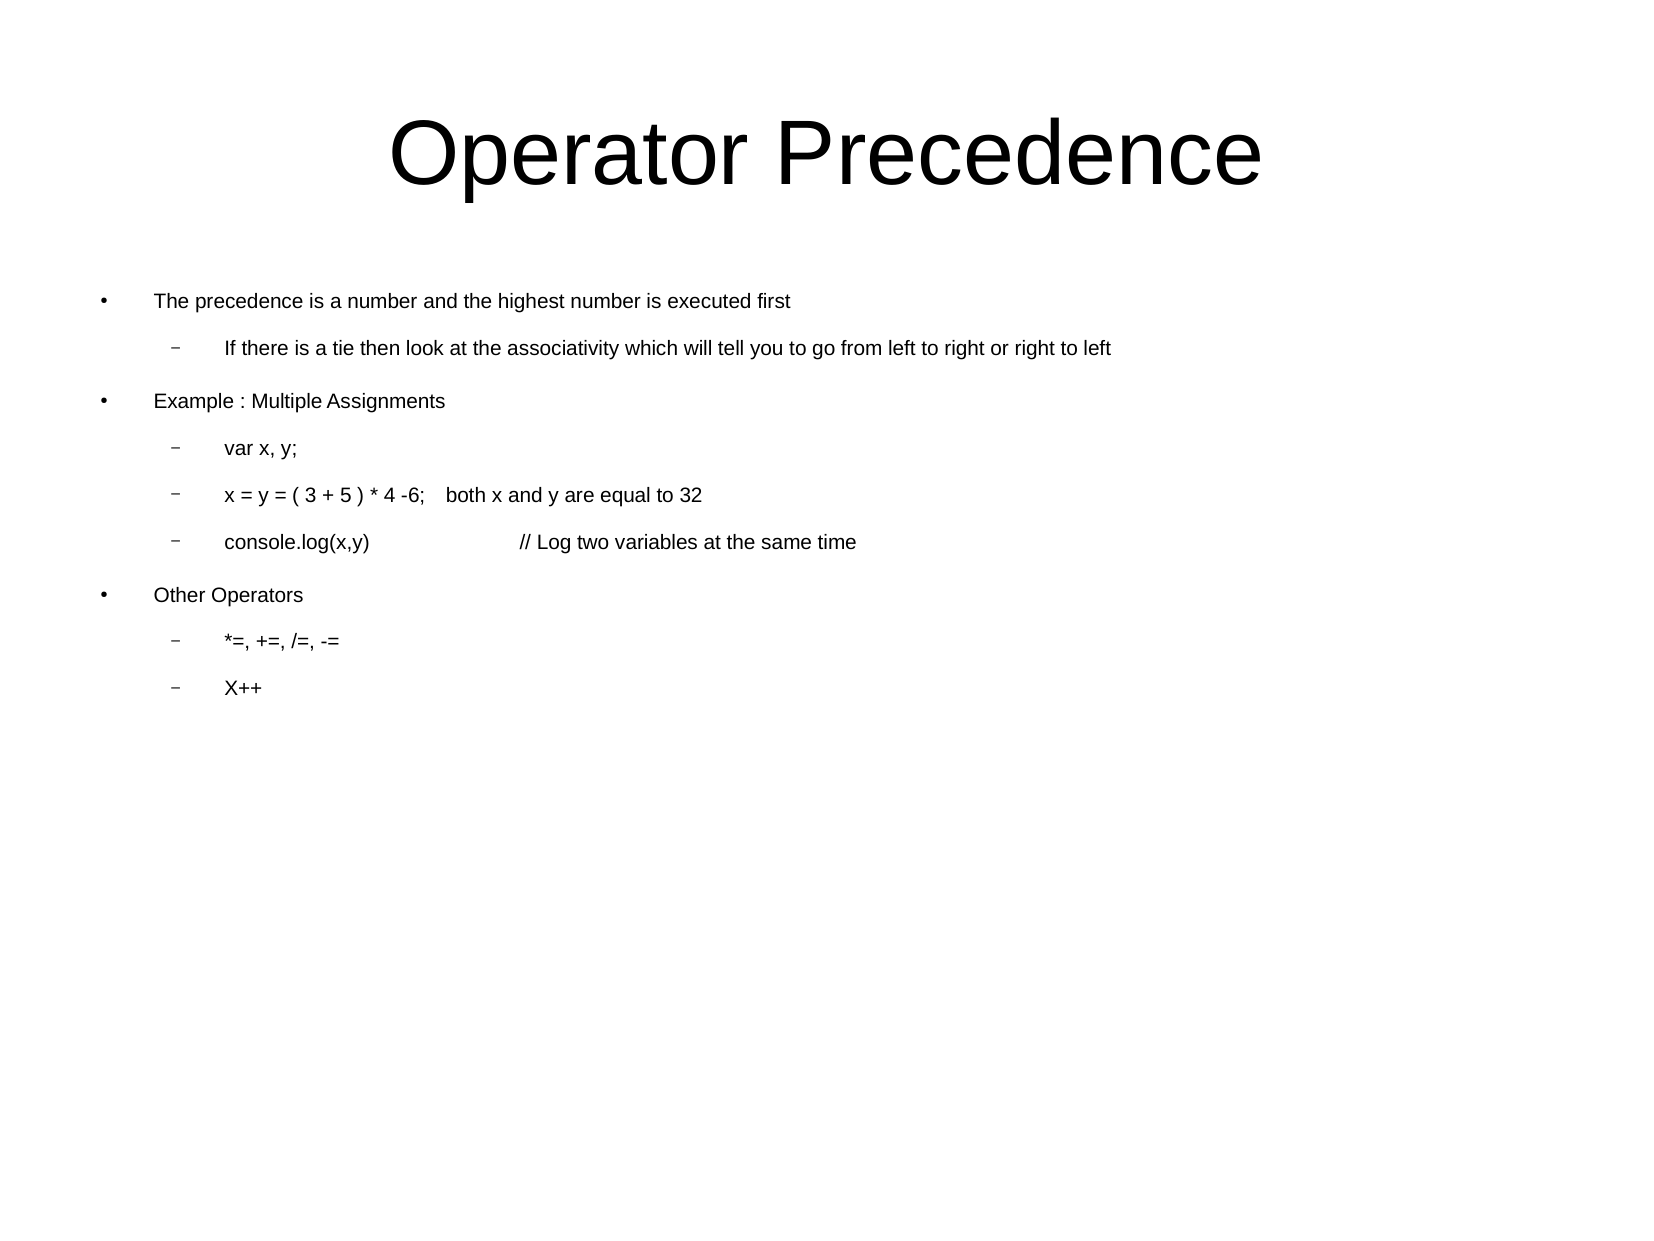

# Operator Precedence
The precedence is a number and the highest number is executed first
If there is a tie then look at the associativity which will tell you to go from left to right or right to left
Example : Multiple Assignments
var x, y;
x = y = ( 3 + 5 ) * 4 -6;	both x and y are equal to 32
console.log(x,y)			// Log two variables at the same time
Other Operators
*=, +=, /=, -=
X++